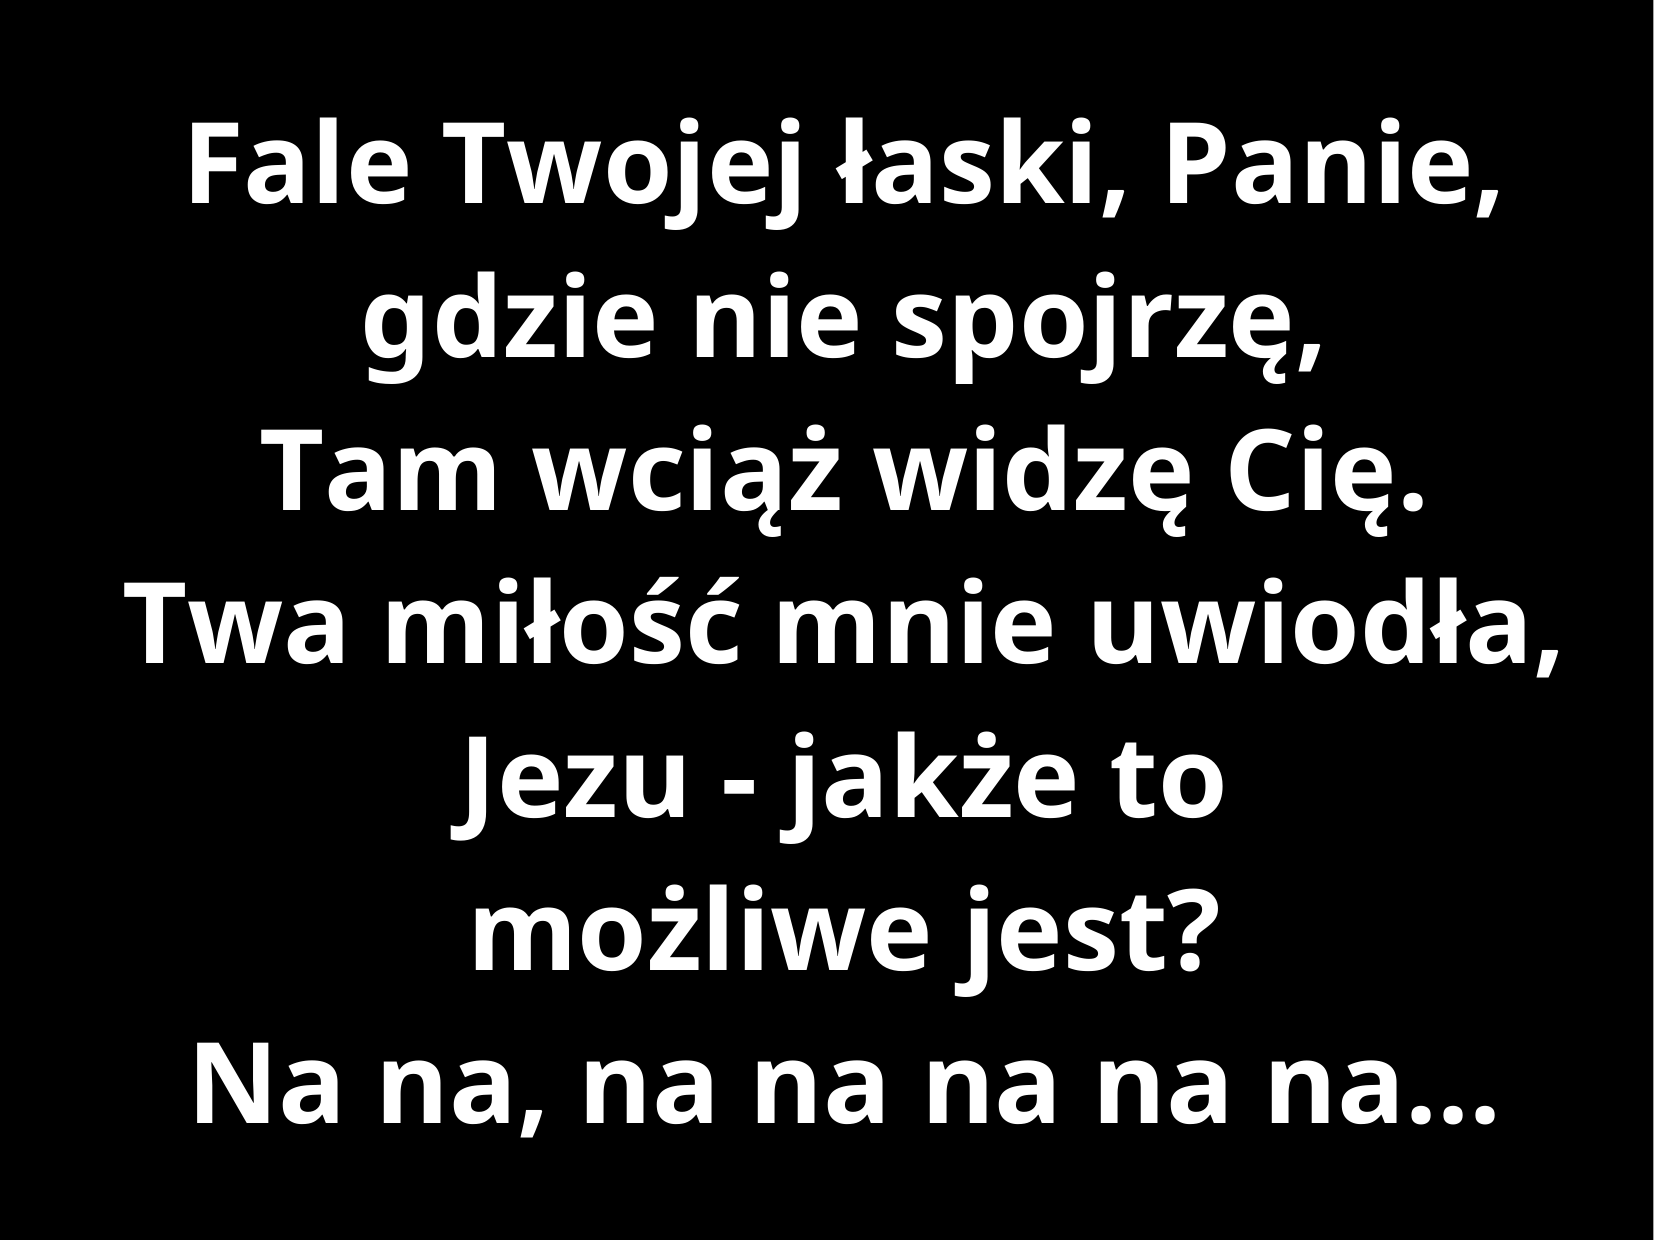

# Fale Twojej łaski, Panie,
gdzie nie spojrzę,
Tam wciąż widzę Cię.
Twa miłość mnie uwiodła,
Jezu - jakże to
możliwe jest?
Na na, na na na na na...